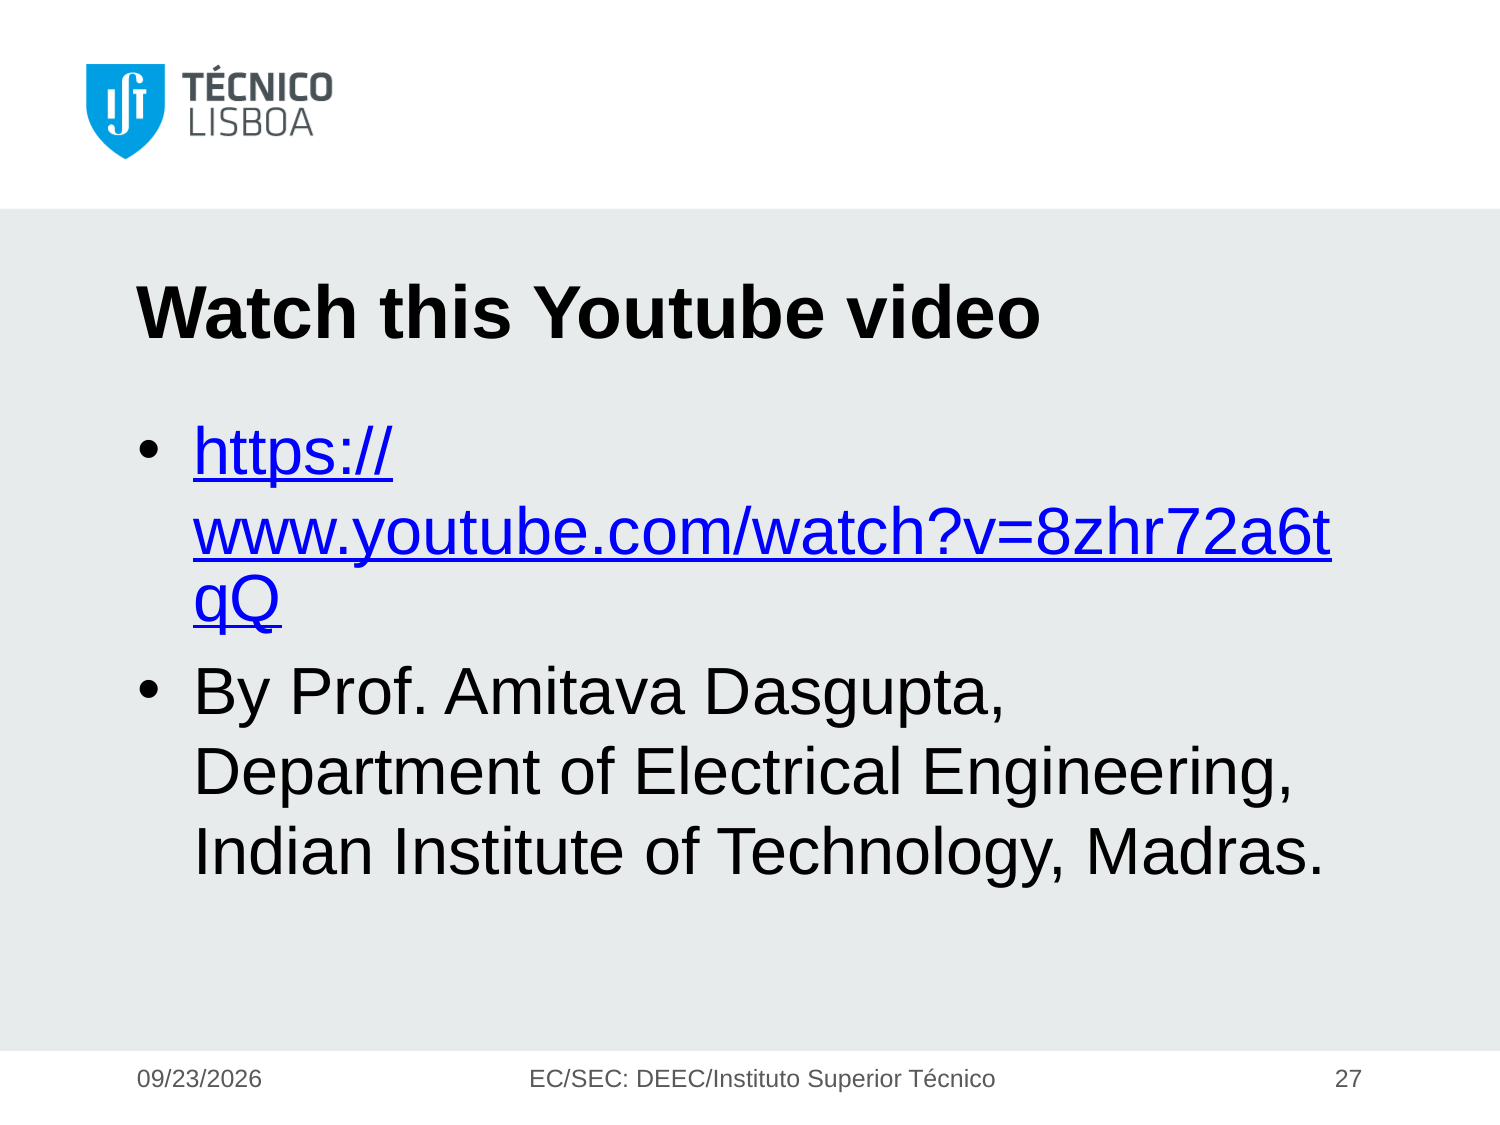

# Watch this Youtube video
https://www.youtube.com/watch?v=8zhr72a6tqQ
By Prof. Amitava Dasgupta, Department of Electrical Engineering, Indian Institute of Technology, Madras.
EC/SEC: DEEC/Instituto Superior Técnico